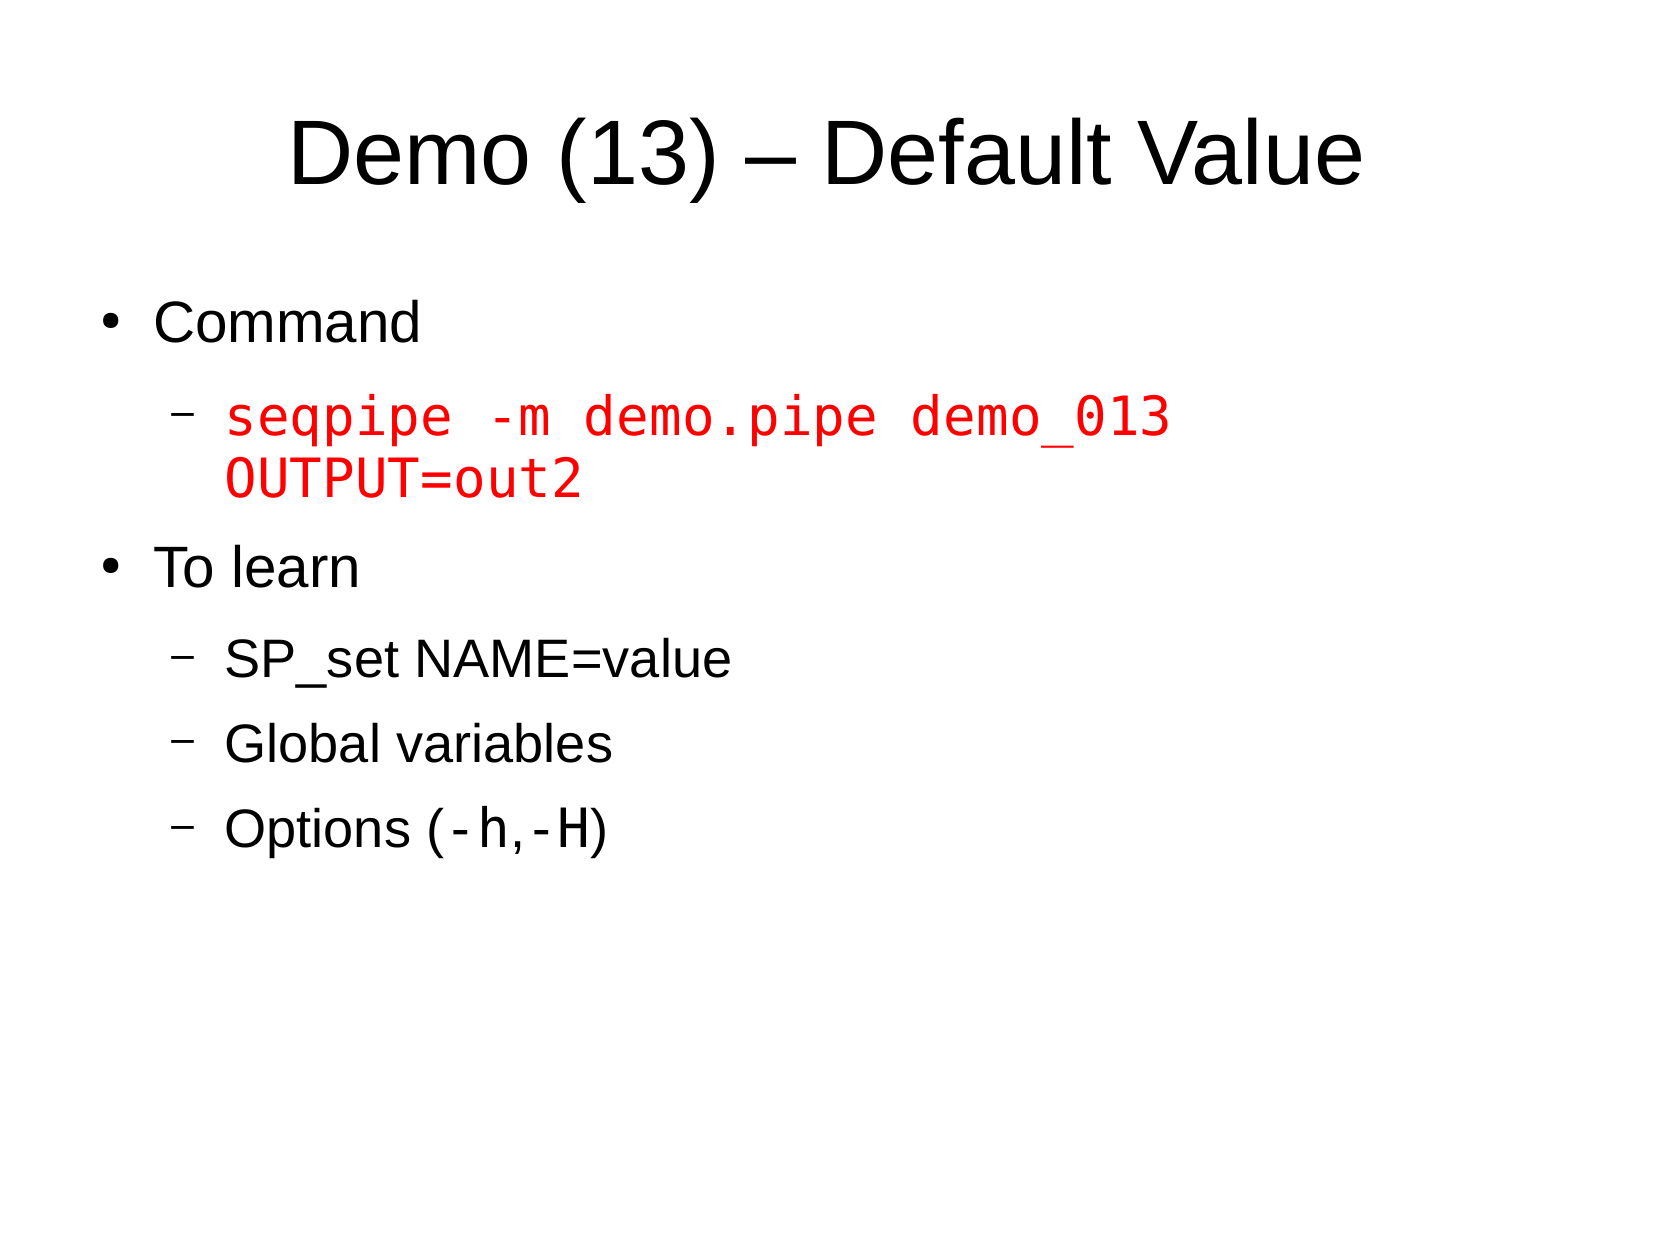

# Demo (13) – Default Value
Command
seqpipe -m demo.pipe demo_013 OUTPUT=out2
To learn
SP_set NAME=value
Global variables
Options (-h,-H)